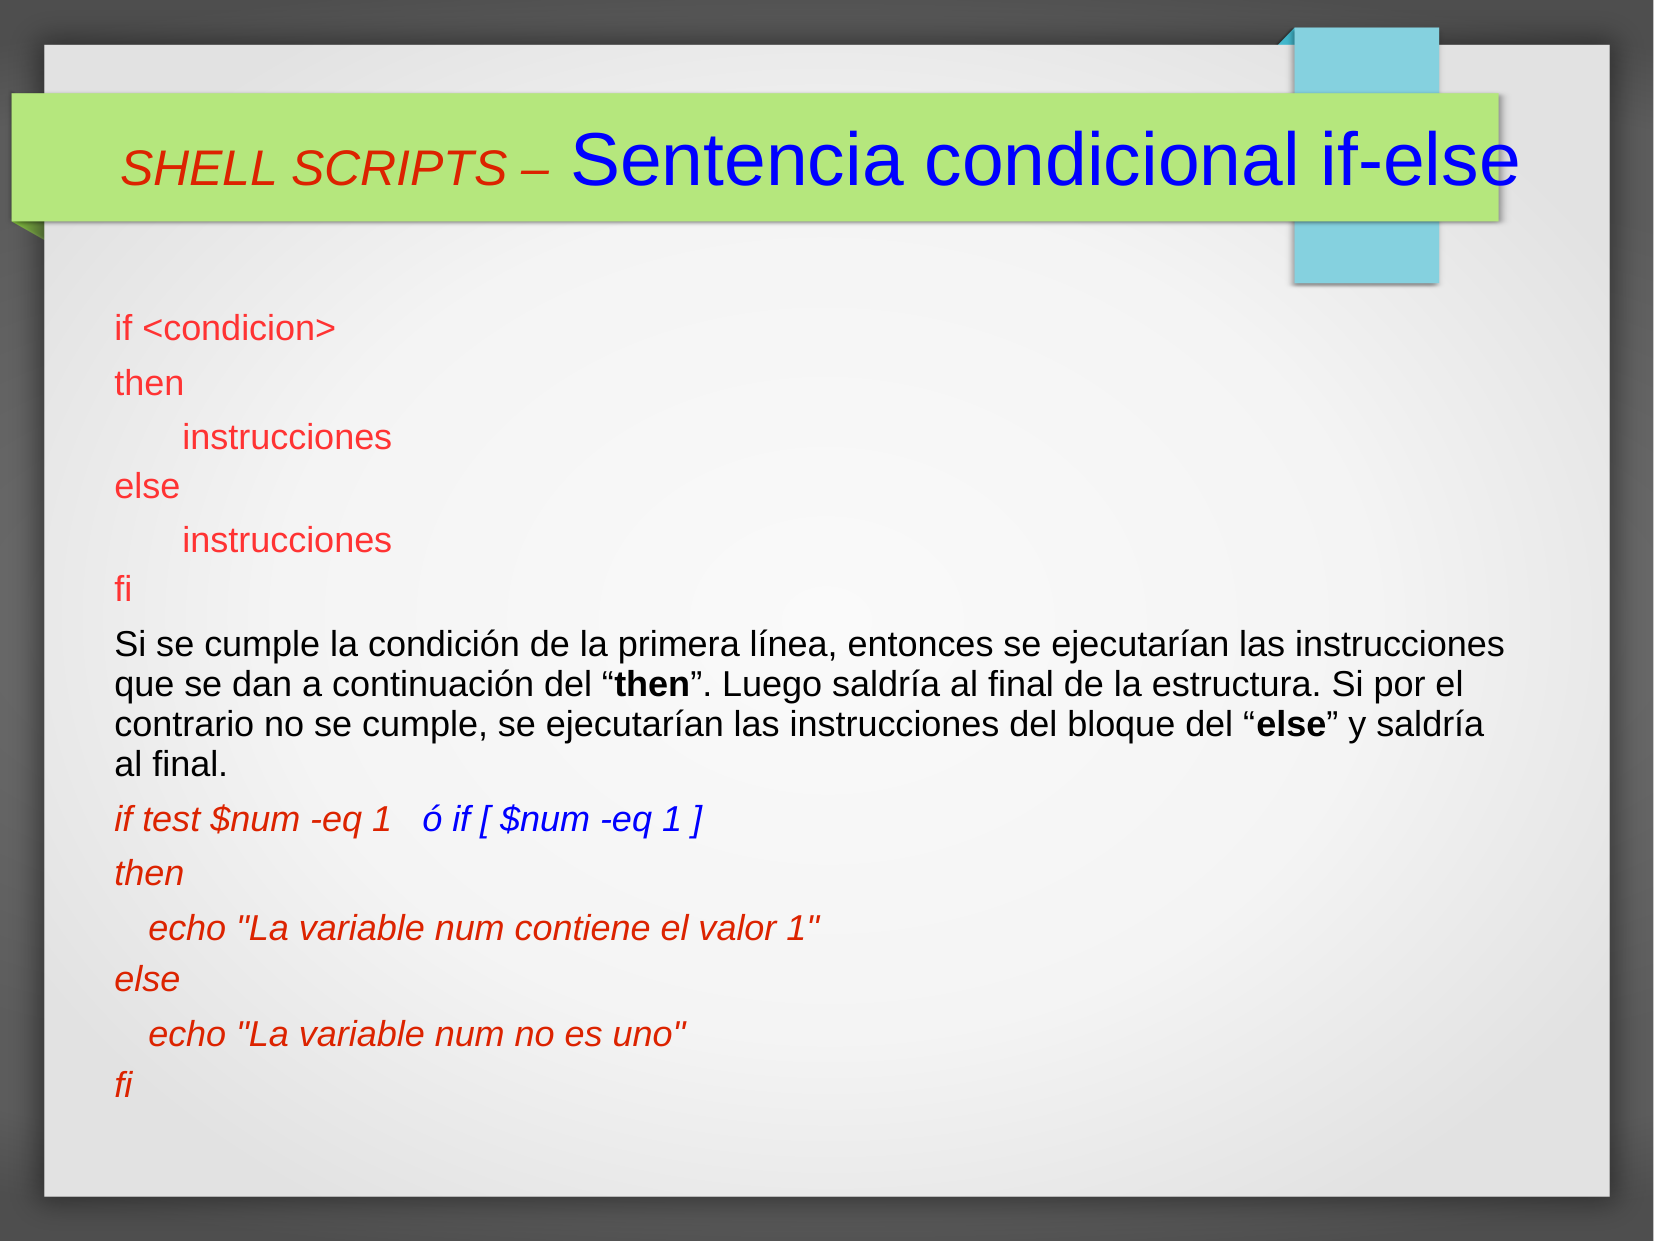

# SHELL SCRIPTS – Sentencia condicional if-else
if <condicion>
then
instrucciones
else
instrucciones
fi
Si se cumple la condición de la primera línea, entonces se ejecutarían las instrucciones que se dan a continuación del “then”. Luego saldría al final de la estructura. Si por el contrario no se cumple, se ejecutarían las instrucciones del bloque del “else” y saldría al final.
if test $num -eq 1 ó if [ $num -eq 1 ]
then
echo "La variable num contiene el valor 1"
else
echo "La variable num no es uno"
fi